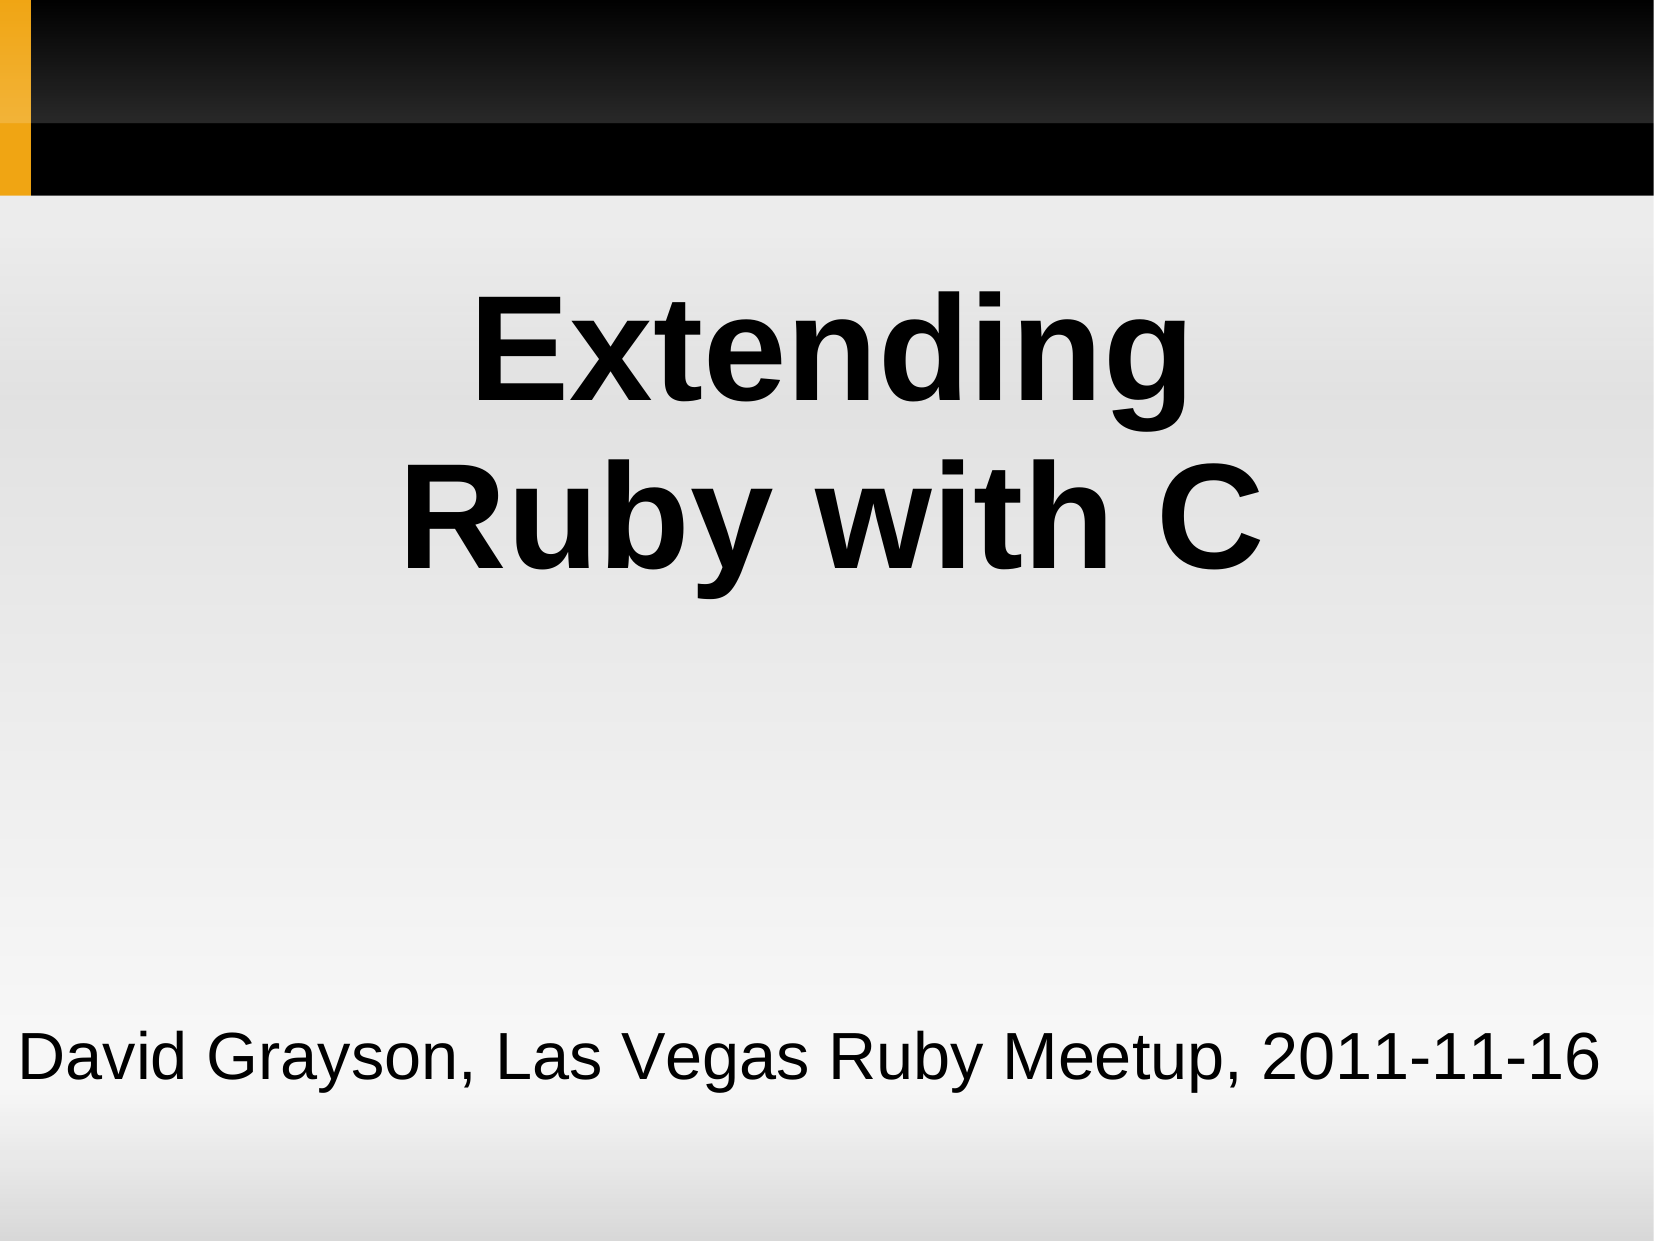

# Extending Ruby with C
David Grayson, Las Vegas Ruby Meetup, 2011-11-16